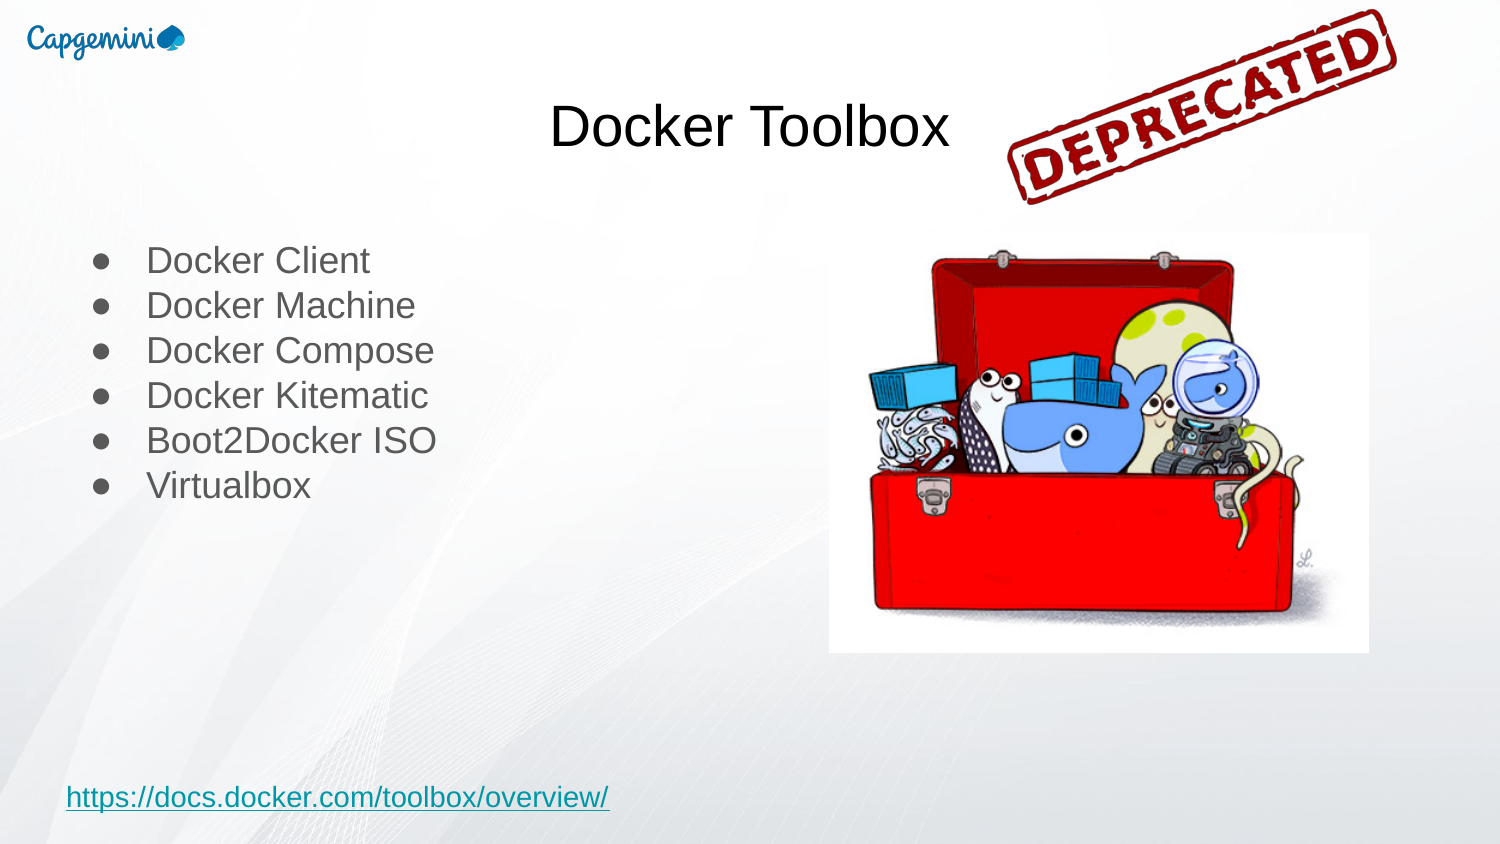

# Docker Toolbox
Docker Client
Docker Machine
Docker Compose
Docker Kitematic
Boot2Docker ISO
Virtualbox
https://docs.docker.com/toolbox/overview/